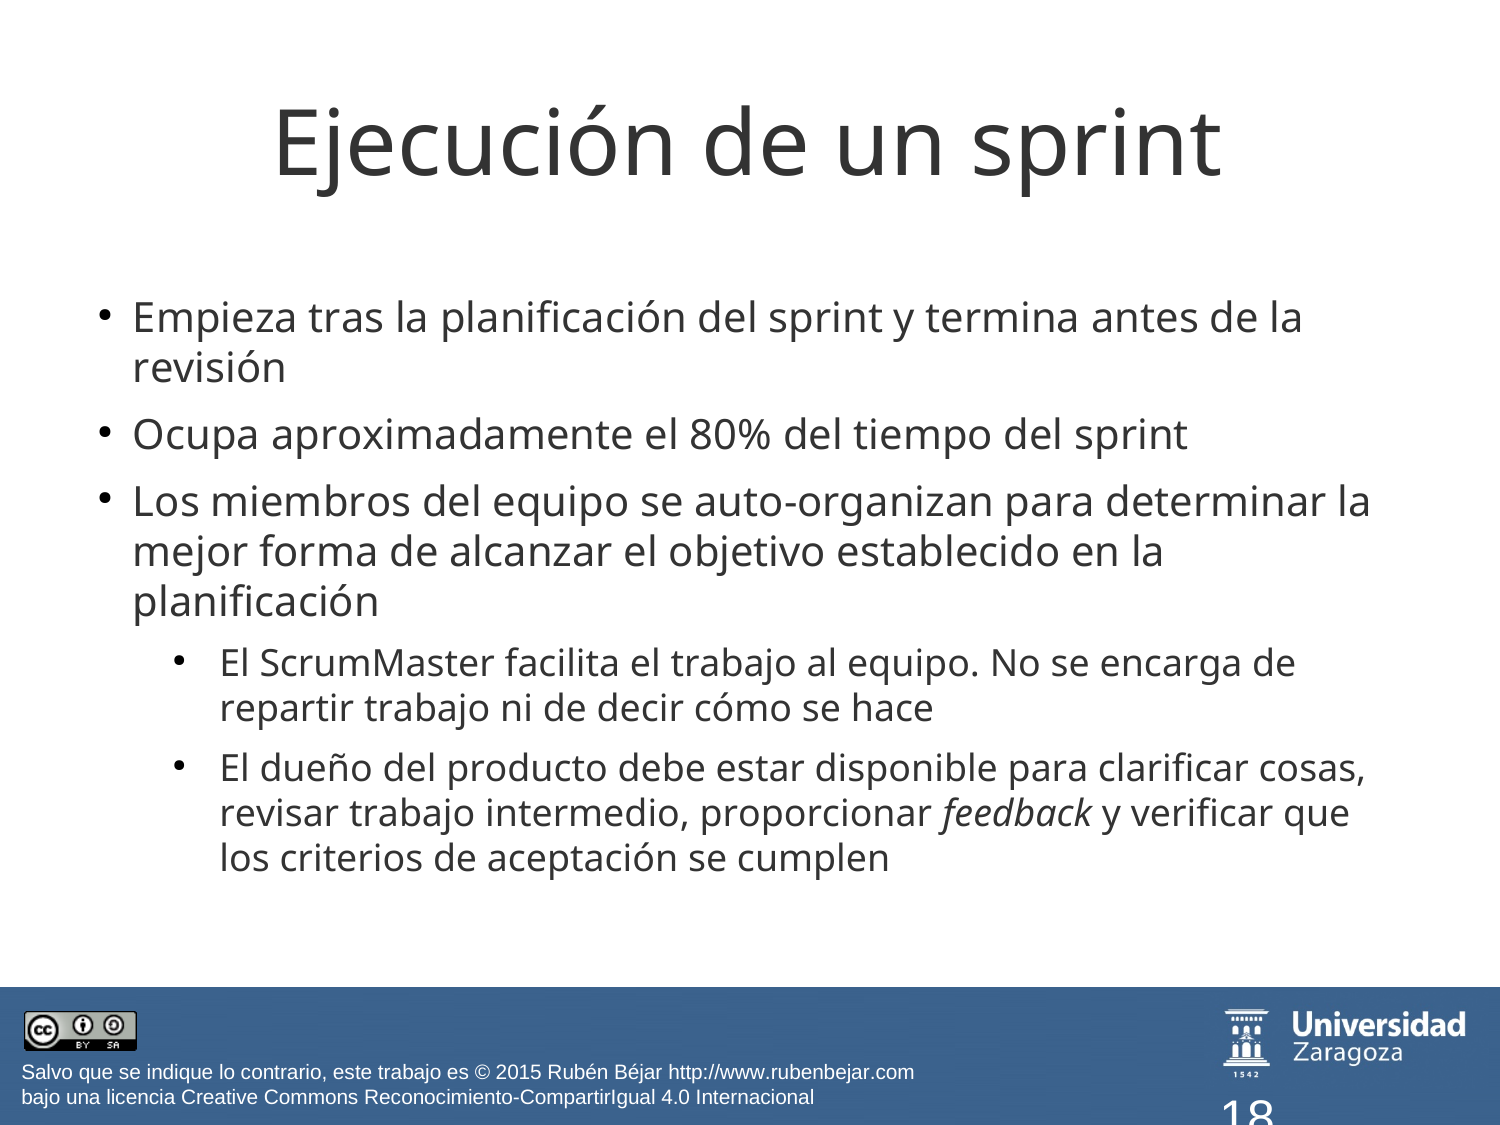

# Ejecución de un sprint
Empieza tras la planificación del sprint y termina antes de la revisión
Ocupa aproximadamente el 80% del tiempo del sprint
Los miembros del equipo se auto-organizan para determinar la mejor forma de alcanzar el objetivo establecido en la planificación
El ScrumMaster facilita el trabajo al equipo. No se encarga de repartir trabajo ni de decir cómo se hace
El dueño del producto debe estar disponible para clarificar cosas, revisar trabajo intermedio, proporcionar feedback y verificar que los criterios de aceptación se cumplen